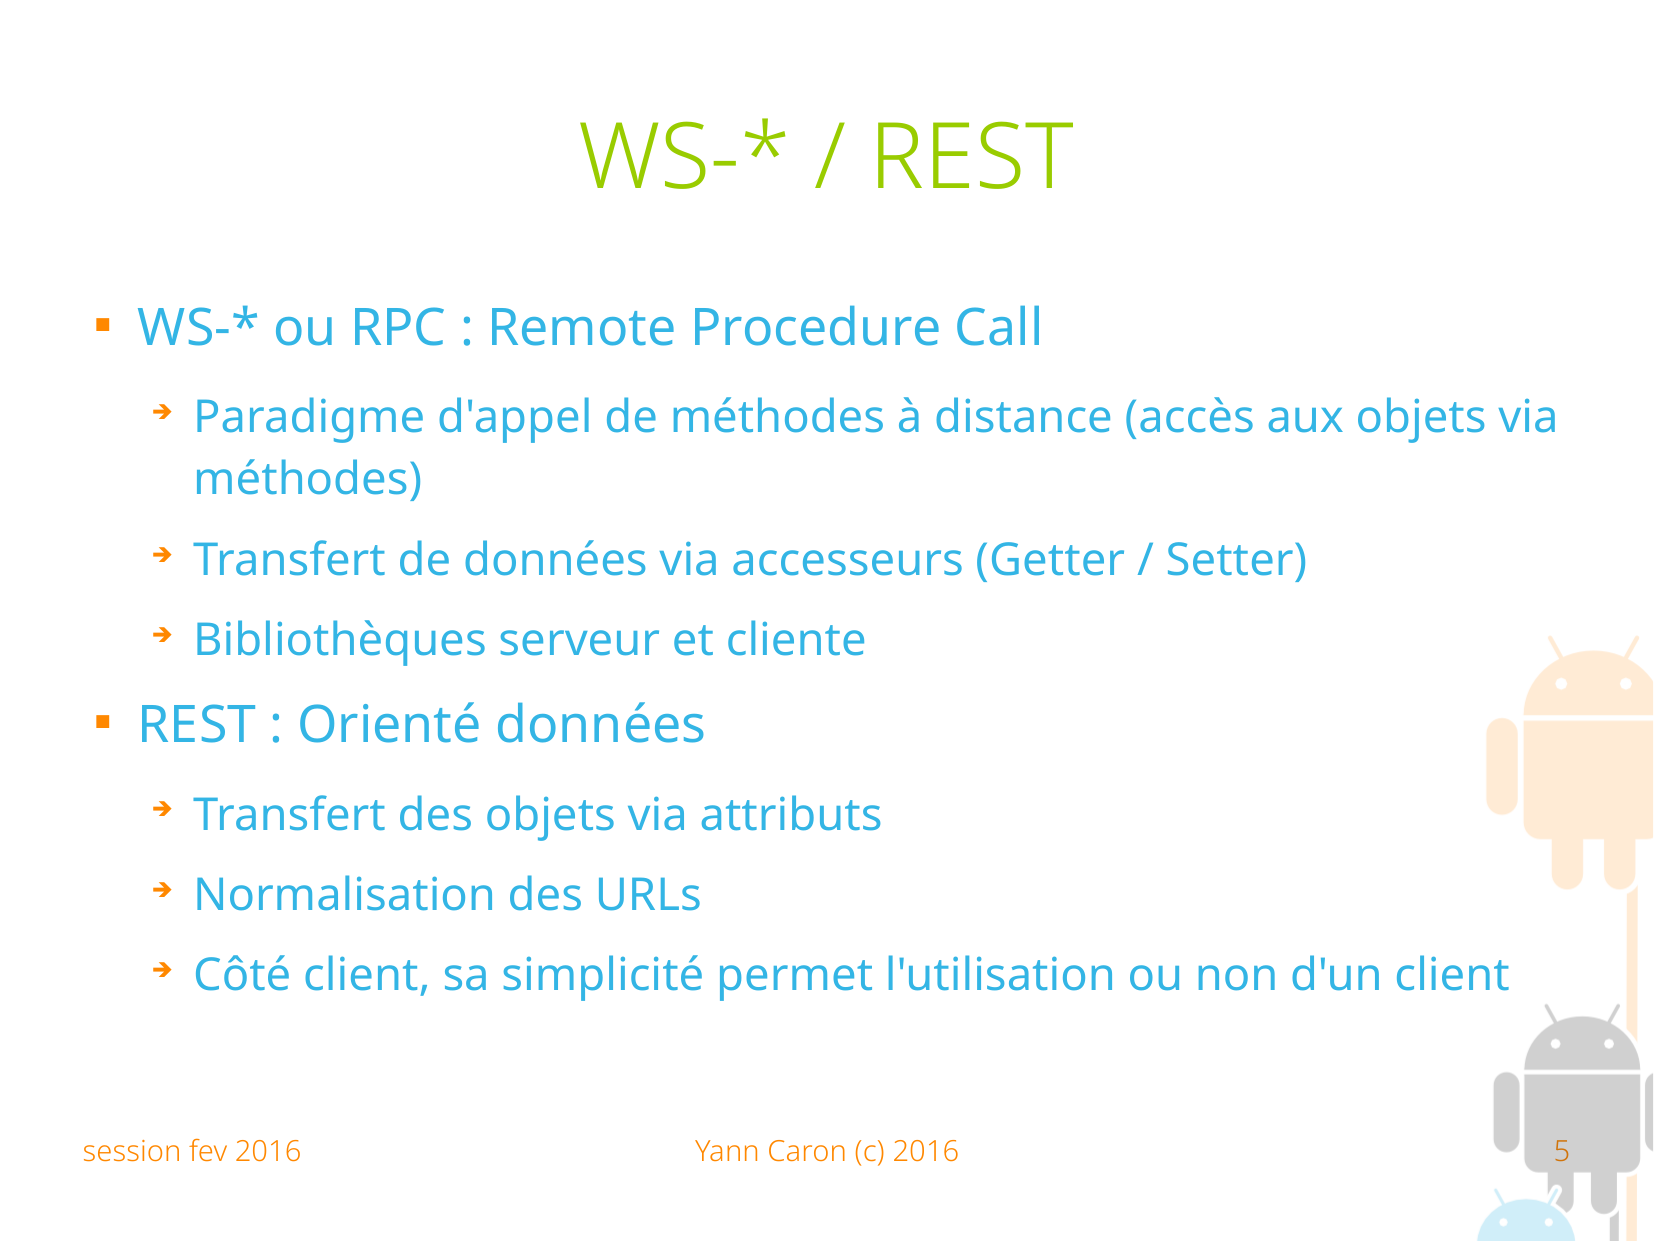

# WS-* / REST
WS-* ou RPC : Remote Procedure Call
Paradigme d'appel de méthodes à distance (accès aux objets via méthodes)
Transfert de données via accesseurs (Getter / Setter)
Bibliothèques serveur et cliente
REST : Orienté données
Transfert des objets via attributs
Normalisation des URLs
Côté client, sa simplicité permet l'utilisation ou non d'un client
session fev 2016
Yann Caron (c) 2016
5